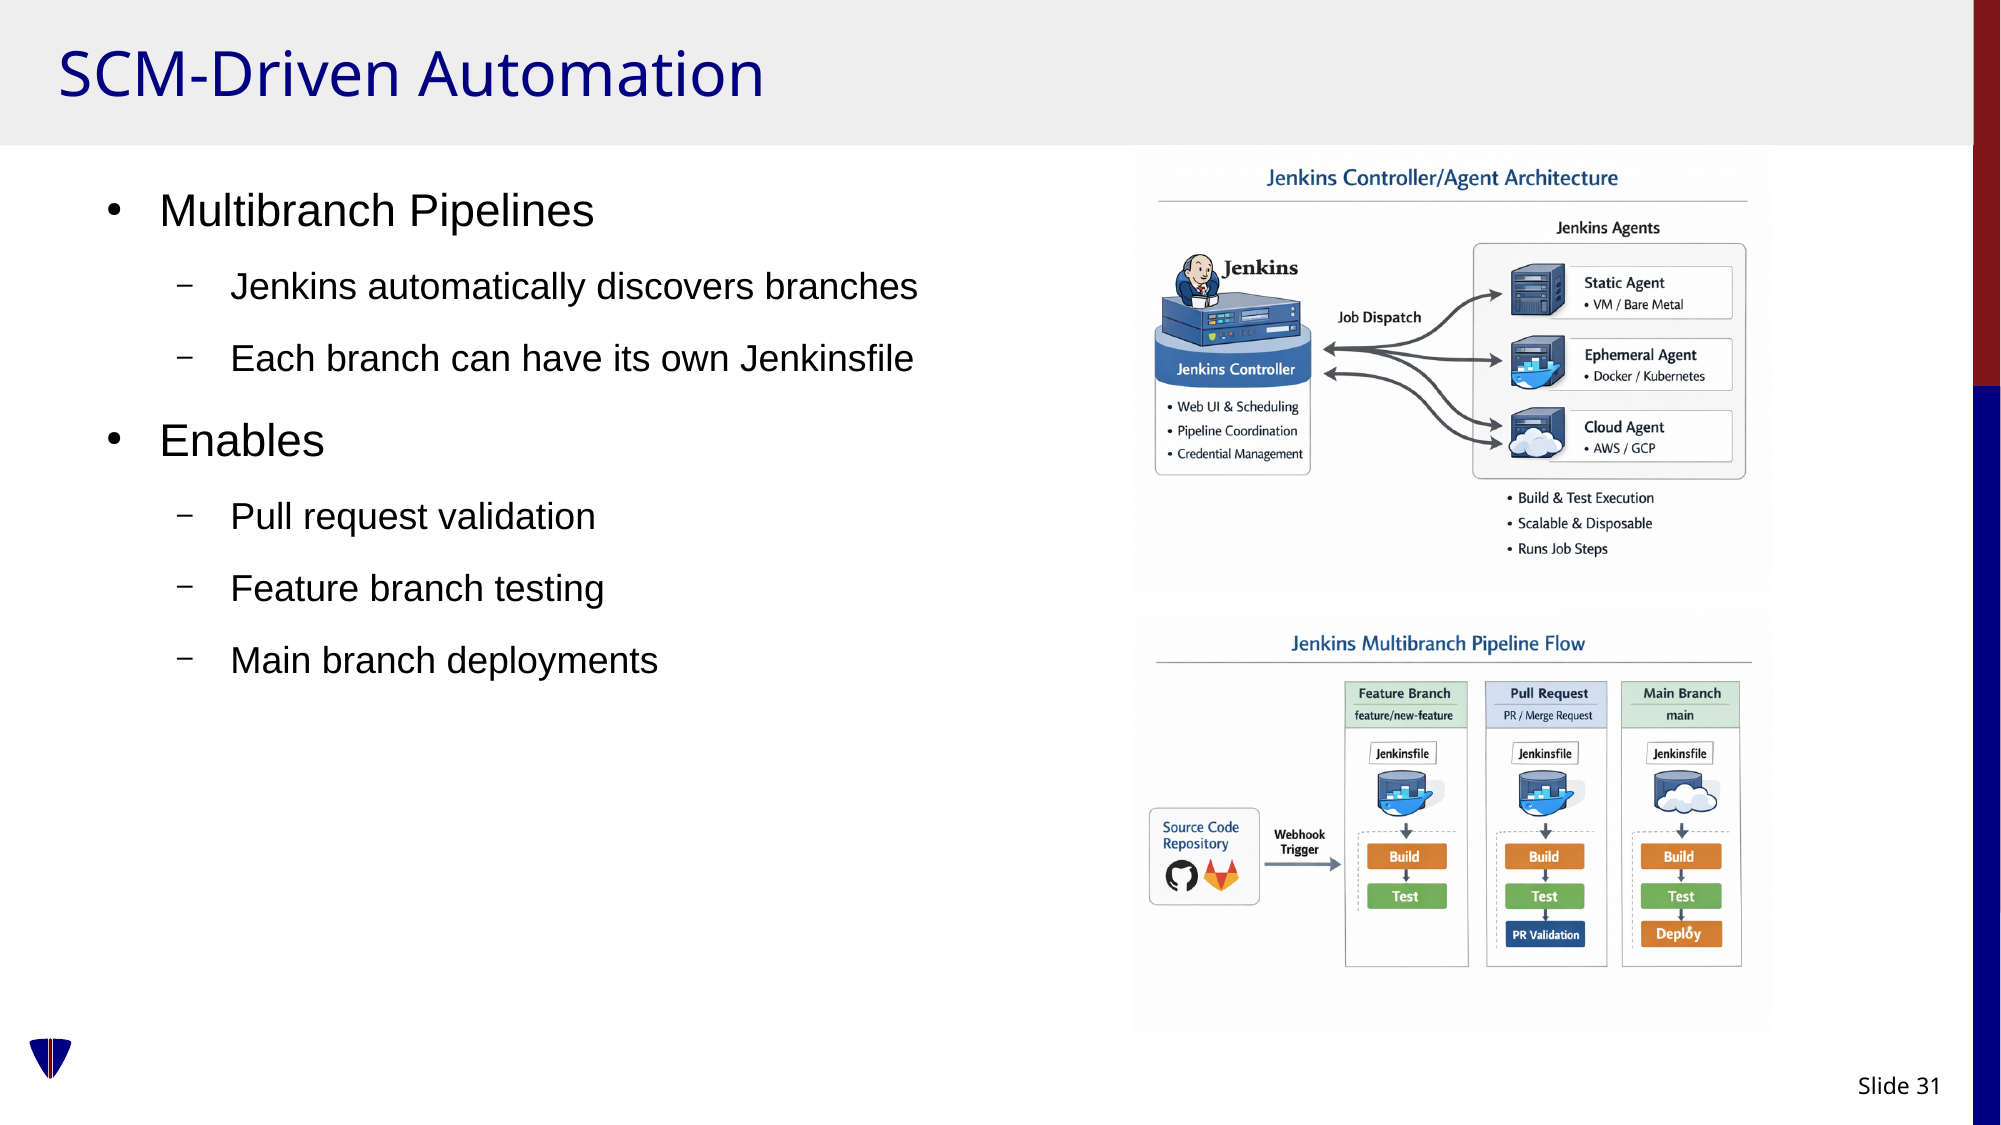

# SCM-Driven Automation
Multibranch Pipelines
Jenkins automatically discovers branches
Each branch can have its own Jenkinsfile
Enables
Pull request validation
Feature branch testing
Main branch deployments